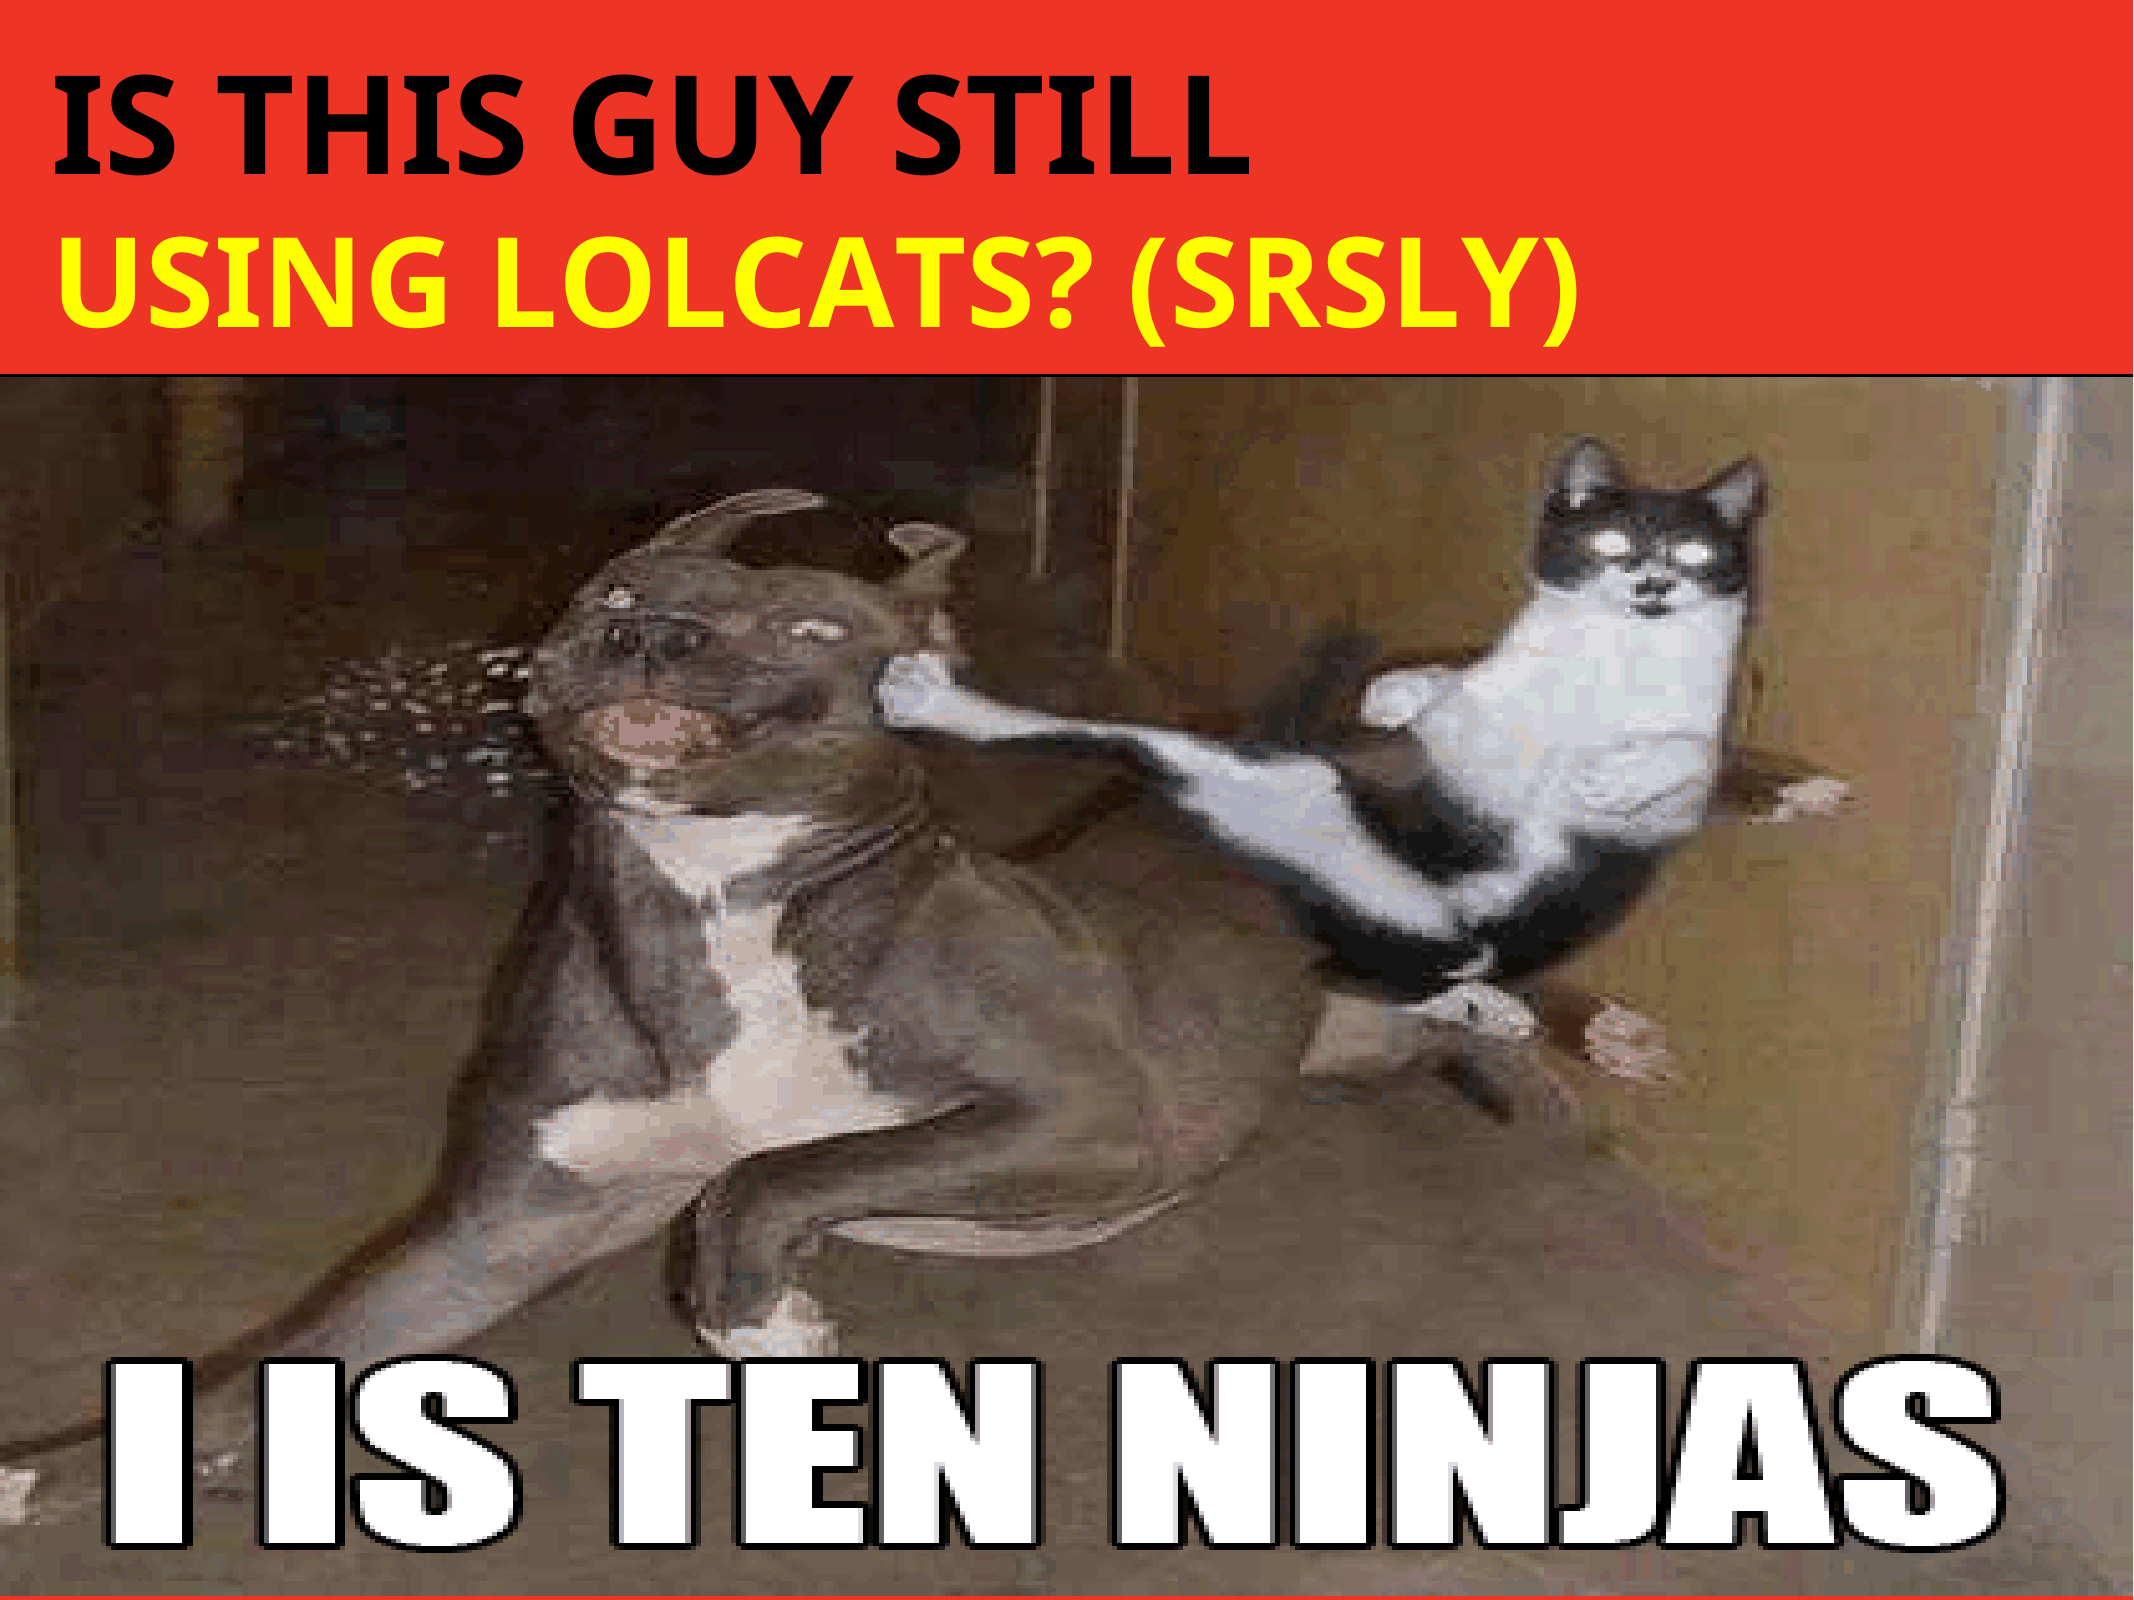

IS THIS GUY STILL
USING LOLCATS? (SRSLY)